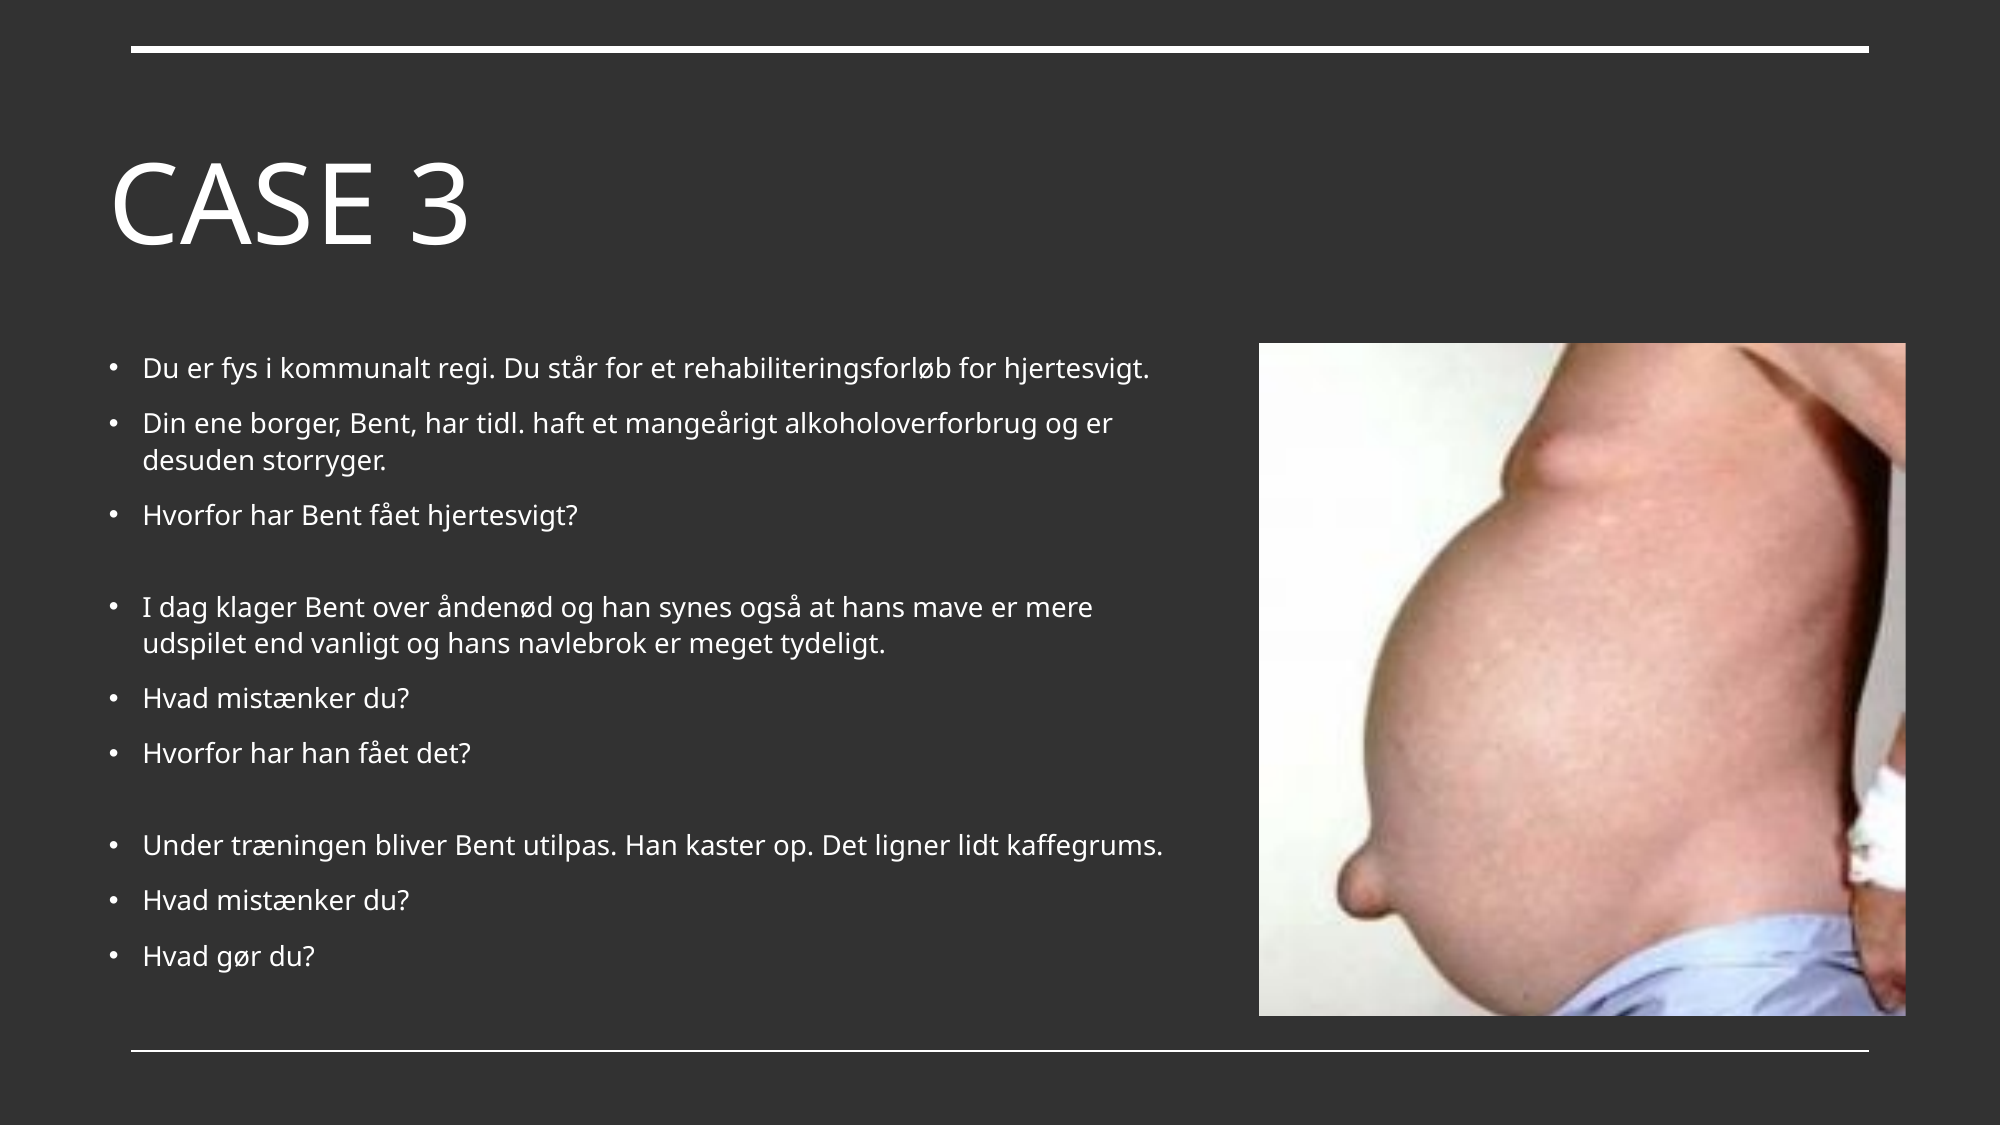

# Case 3
Du er fys i kommunalt regi. Du står for et rehabiliteringsforløb for hjertesvigt.
Din ene borger, Bent, har tidl. haft et mangeårigt alkoholoverforbrug og er desuden storryger.
Hvorfor har Bent fået hjertesvigt?
I dag klager Bent over åndenød og han synes også at hans mave er mere udspilet end vanligt og hans navlebrok er meget tydeligt.
Hvad mistænker du?
Hvorfor har han fået det?
Under træningen bliver Bent utilpas. Han kaster op. Det ligner lidt kaffegrums.
Hvad mistænker du?
Hvad gør du?